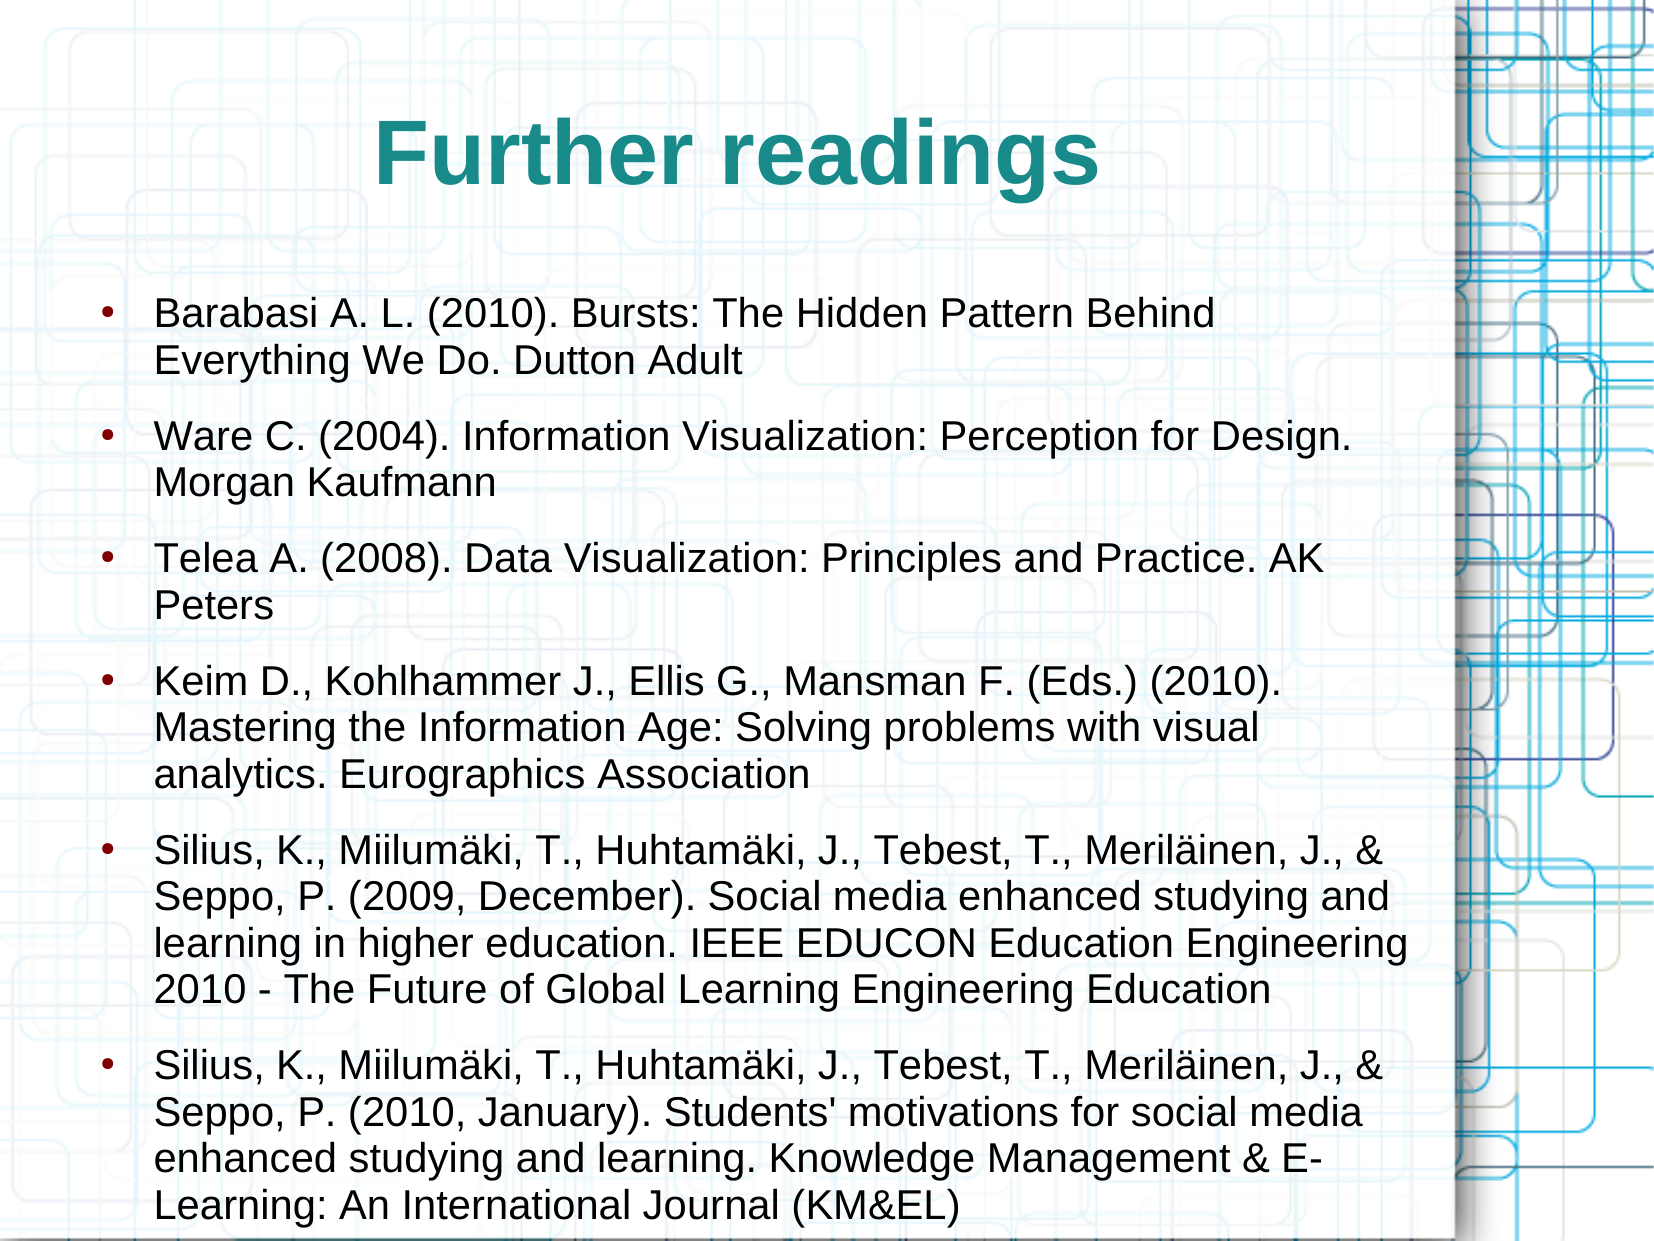

# Further readings
Barabasi A. L. (2010). Bursts: The Hidden Pattern Behind Everything We Do. Dutton Adult
Ware C. (2004). Information Visualization: Perception for Design. Morgan Kaufmann
Telea A. (2008). Data Visualization: Principles and Practice. AK Peters
Keim D., Kohlhammer J., Ellis G., Mansman F. (Eds.) (2010). Mastering the Information Age: Solving problems with visual analytics. Eurographics Association
Silius, K., Miilumäki, T., Huhtamäki, J., Tebest, T., Meriläinen, J., & Seppo, P. (2009, December). Social media enhanced studying and learning in higher education. IEEE EDUCON Education Engineering 2010 - The Future of Global Learning Engineering Education
Silius, K., Miilumäki, T., Huhtamäki, J., Tebest, T., Meriläinen, J., & Seppo, P. (2010, January). Students' motivations for social media enhanced studying and learning. Knowledge Management & E-Learning: An International Journal (KM&EL)